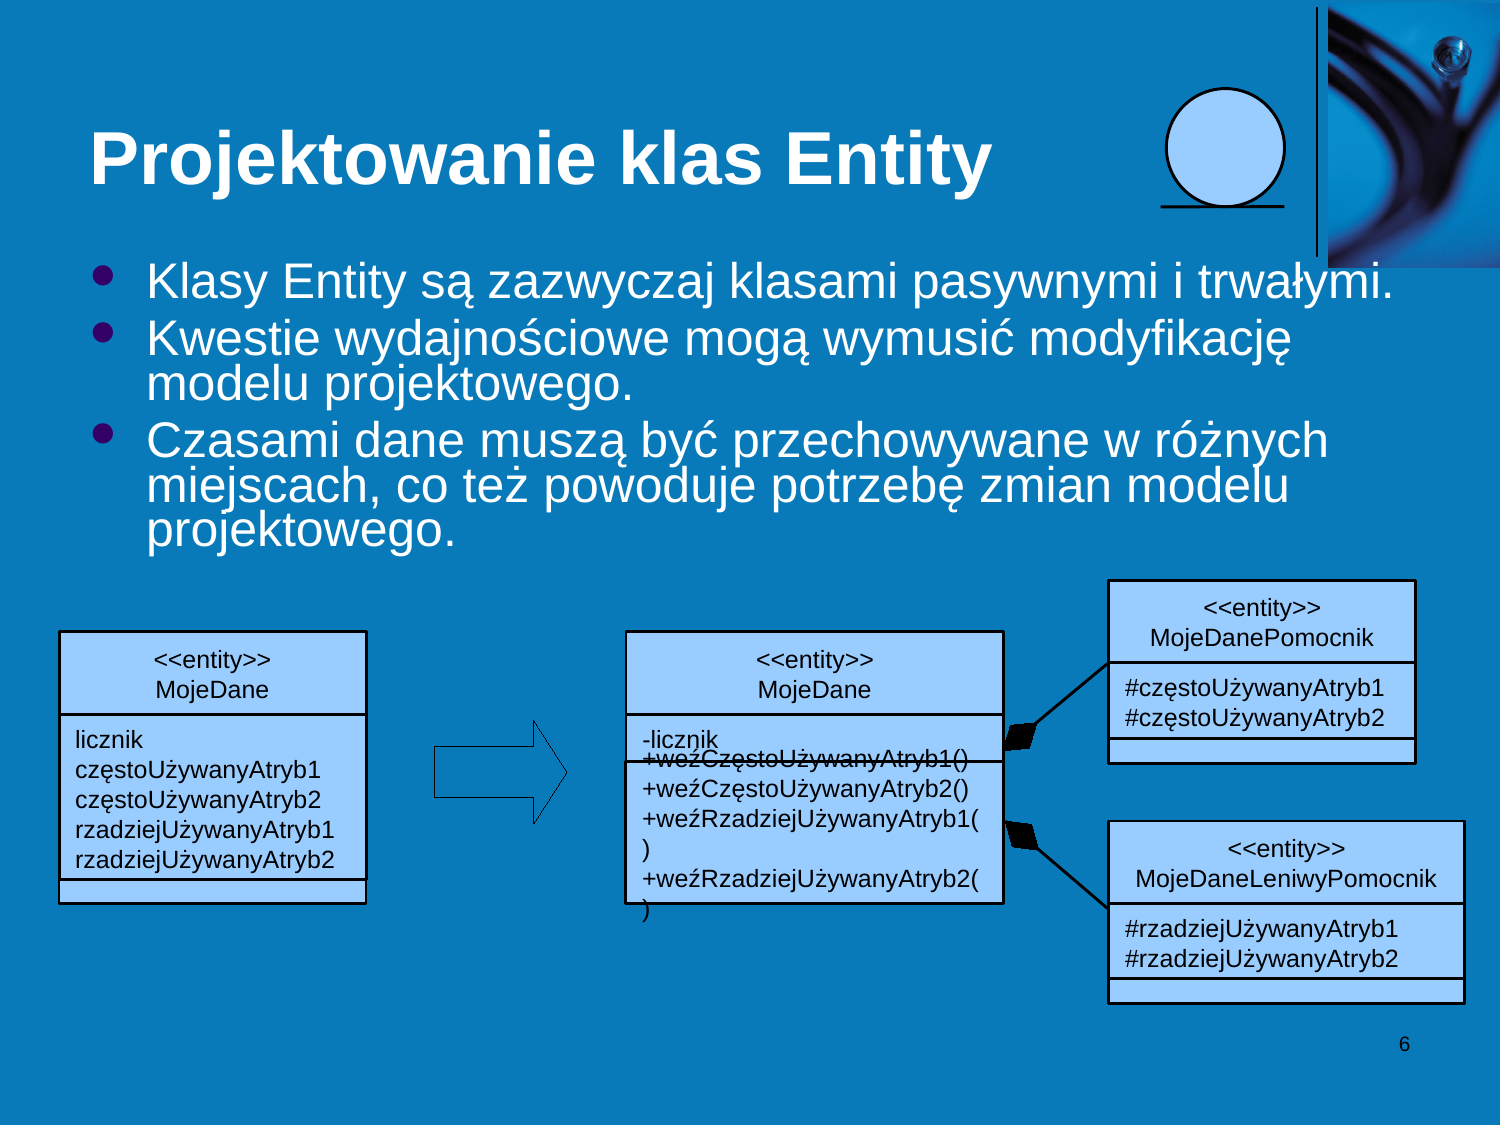

# Projektowanie klas Entity
Klasy Entity są zazwyczaj klasami pasywnymi i trwałymi.
Kwestie wydajnościowe mogą wymusić modyfikację modelu projektowego.
Czasami dane muszą być przechowywane w różnych miejscach, co też powoduje potrzebę zmian modelu projektowego.
<<entity>>
MojeDanePomocnik
#częstoUżywanyAtryb1
#częstoUżywanyAtryb2
<<entity>>
MojeDane
licznik
częstoUżywanyAtryb1
częstoUżywanyAtryb2
rzadziejUżywanyAtryb1
rzadziejUżywanyAtryb2
<<entity>>
MojeDane
-licznik
+weźCzęstoUżywanyAtryb1()
+weźCzęstoUżywanyAtryb2()
+weźRzadziejUżywanyAtryb1()
+weźRzadziejUżywanyAtryb2()
<<entity>>
MojeDaneLeniwyPomocnik
#rzadziejUżywanyAtryb1
#rzadziejUżywanyAtryb2
6